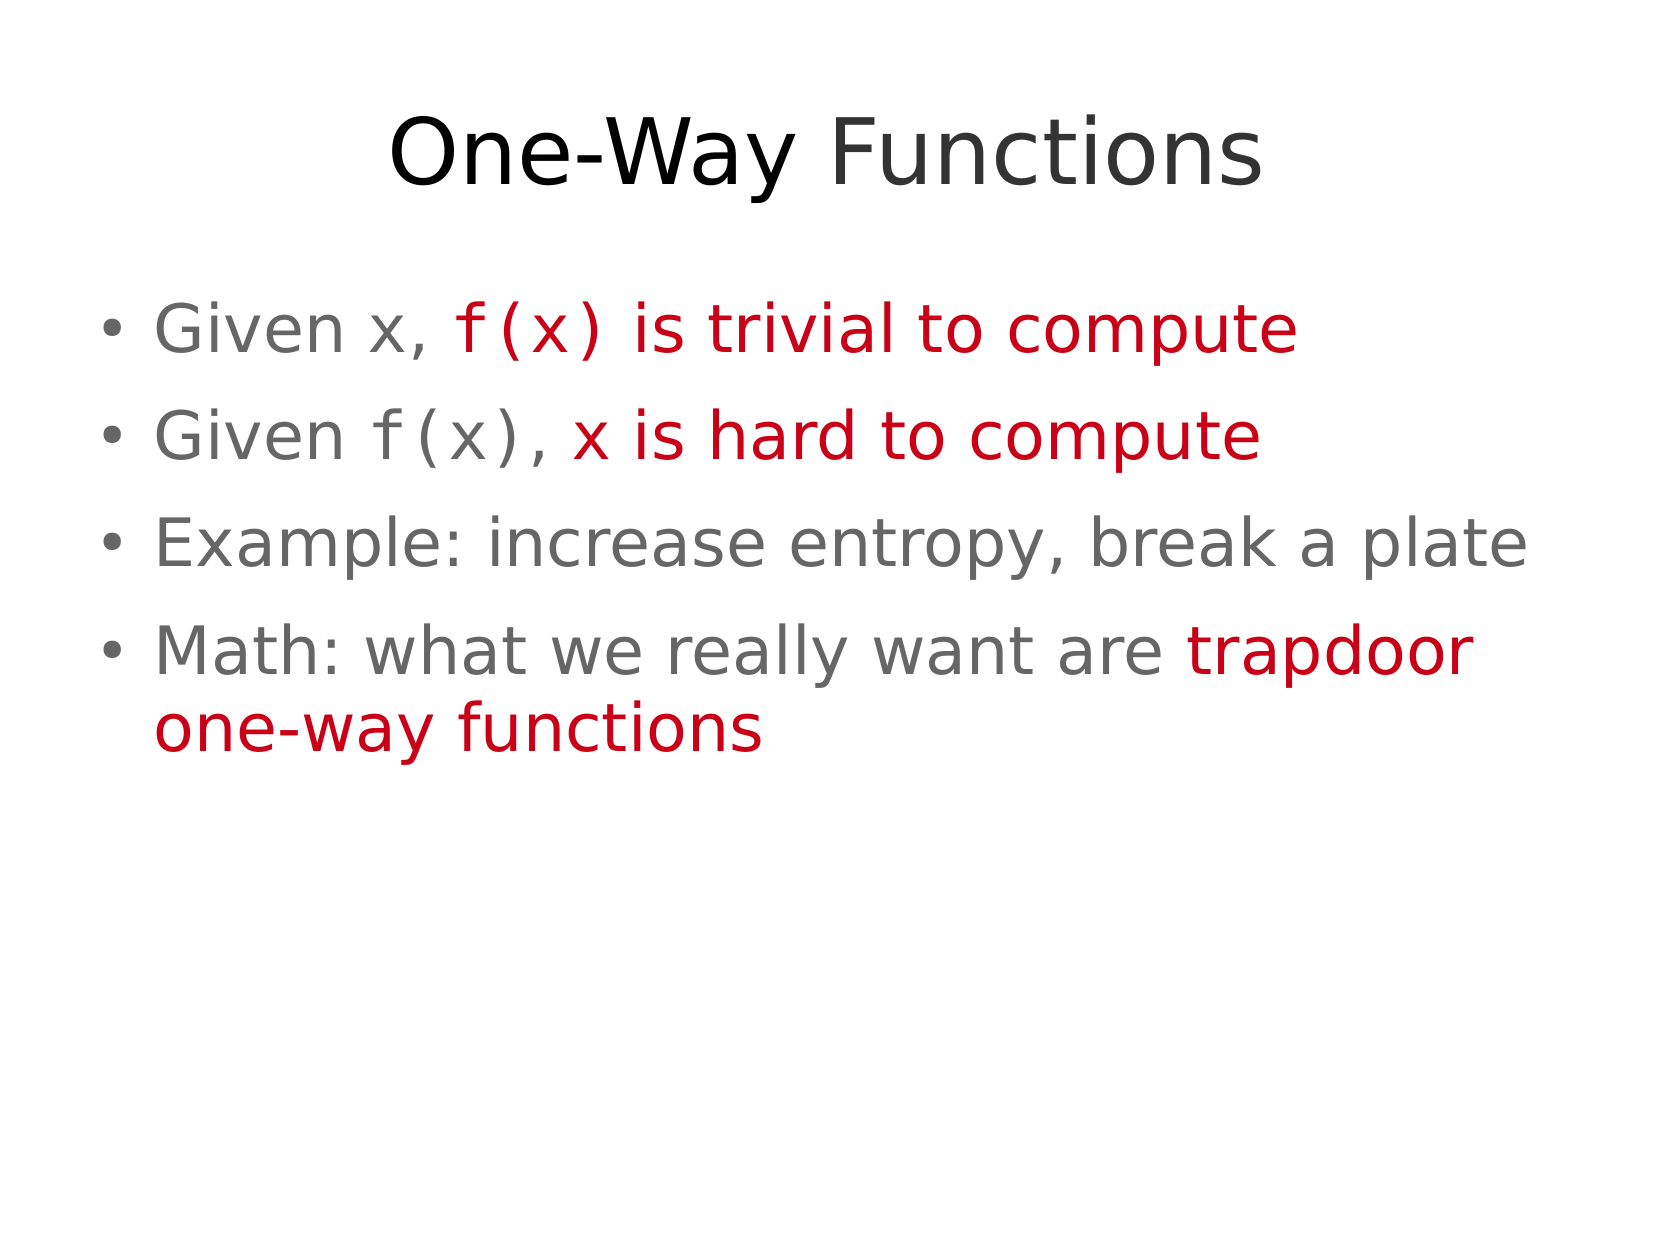

# One-Way Functions
Given x, f(x) is trivial to compute
Given f(x), x is hard to compute
Example: increase entropy, break a plate
Math: what we really want are trapdoor one-way functions